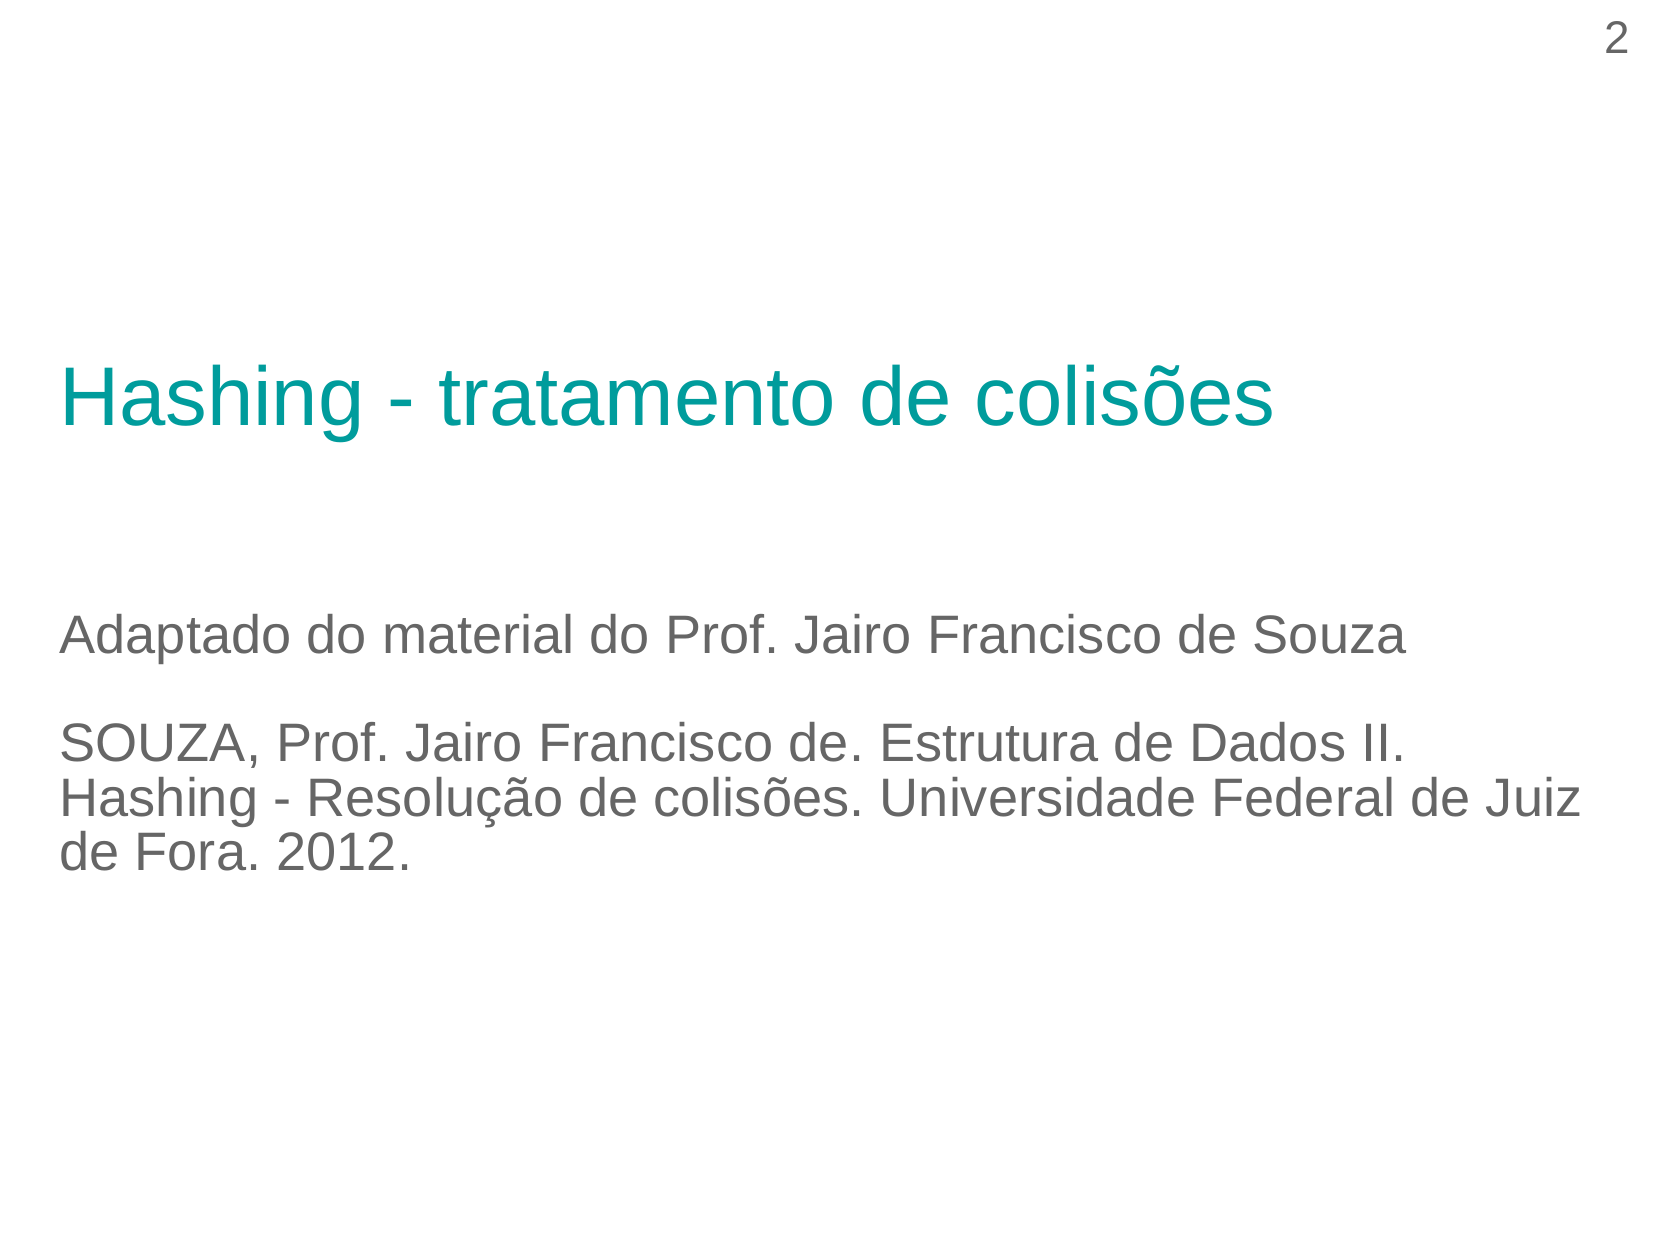

2
# Hashing - tratamento de colisões Adaptado do material do Prof. Jairo Francisco de Souza SOUZA, Prof. Jairo Francisco de. Estrutura de Dados II. Hashing - Resolução de colisões. Universidade Federal de Juiz de Fora. 2012.